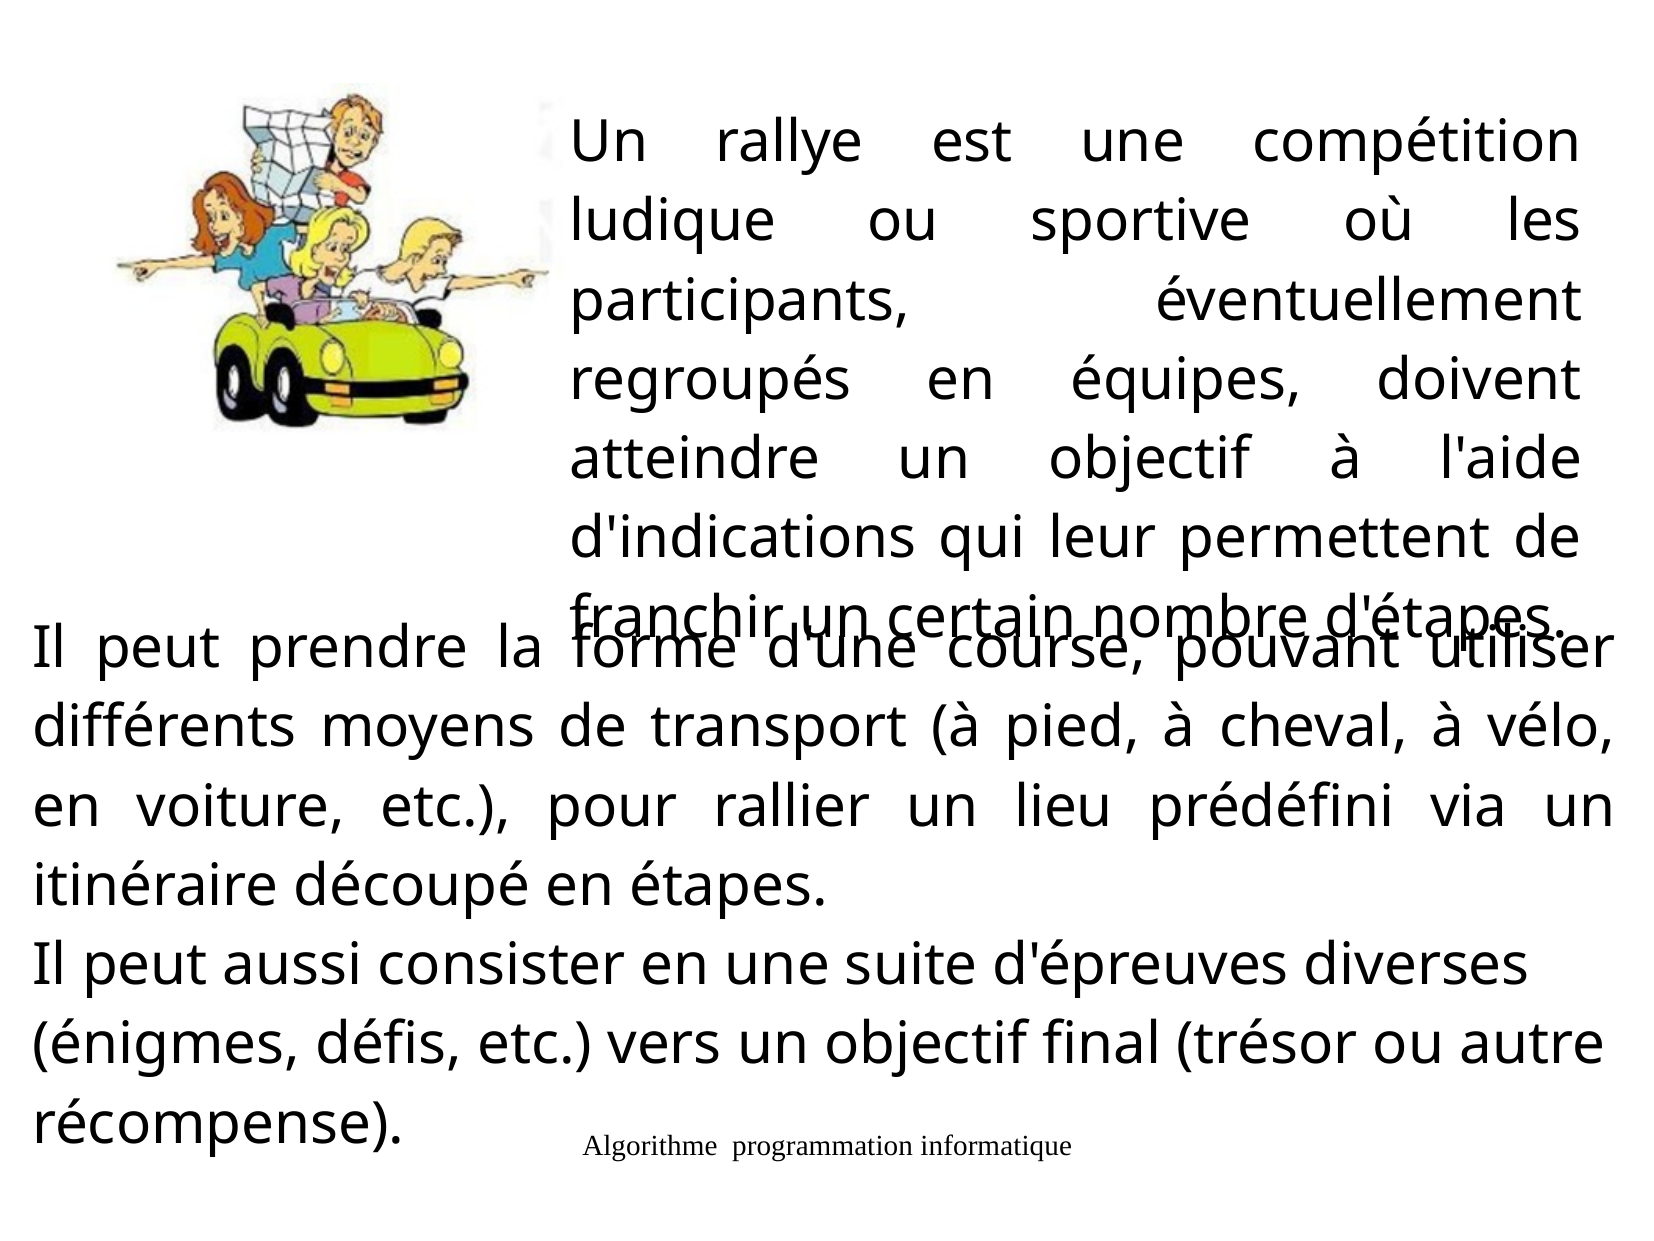

Un rallye est une compétition ludique ou sportive où les participants, éventuellement regroupés en équipes, doivent atteindre un objectif à l'aide d'indications qui leur permettent de franchir un certain nombre d'étapes.
Il peut prendre la forme d'une course, pouvant utiliser différents moyens de transport (à pied, à cheval, à vélo, en voiture, etc.), pour rallier un lieu prédéfini via un itinéraire découpé en étapes.
Il peut aussi consister en une suite d'épreuves diverses (énigmes, défis, etc.) vers un objectif final (trésor ou autre récompense).
Algorithme programmation informatique